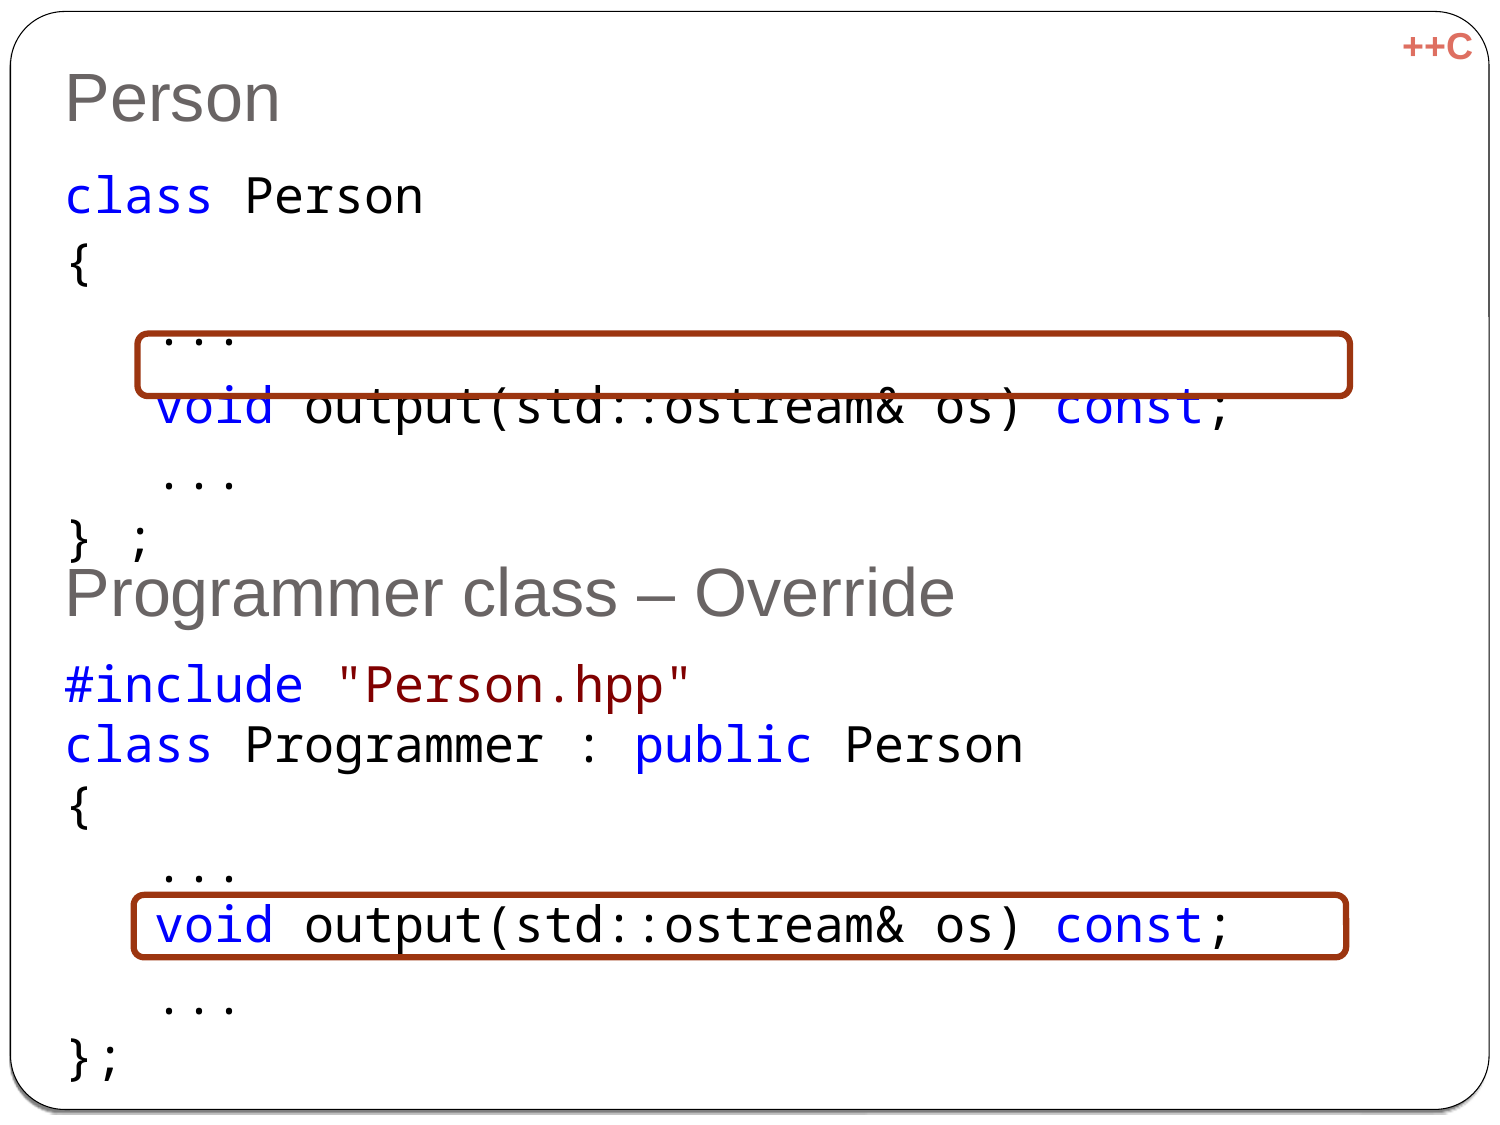

# Person
class Person
{
   ...
 void output(std::ostream& os) const;
   ...
} ;
Programmer class – Override
#include "Person.hpp"
class Programmer : public Person
{
 ...
   void output(std::ostream& os) const;
 ...
};